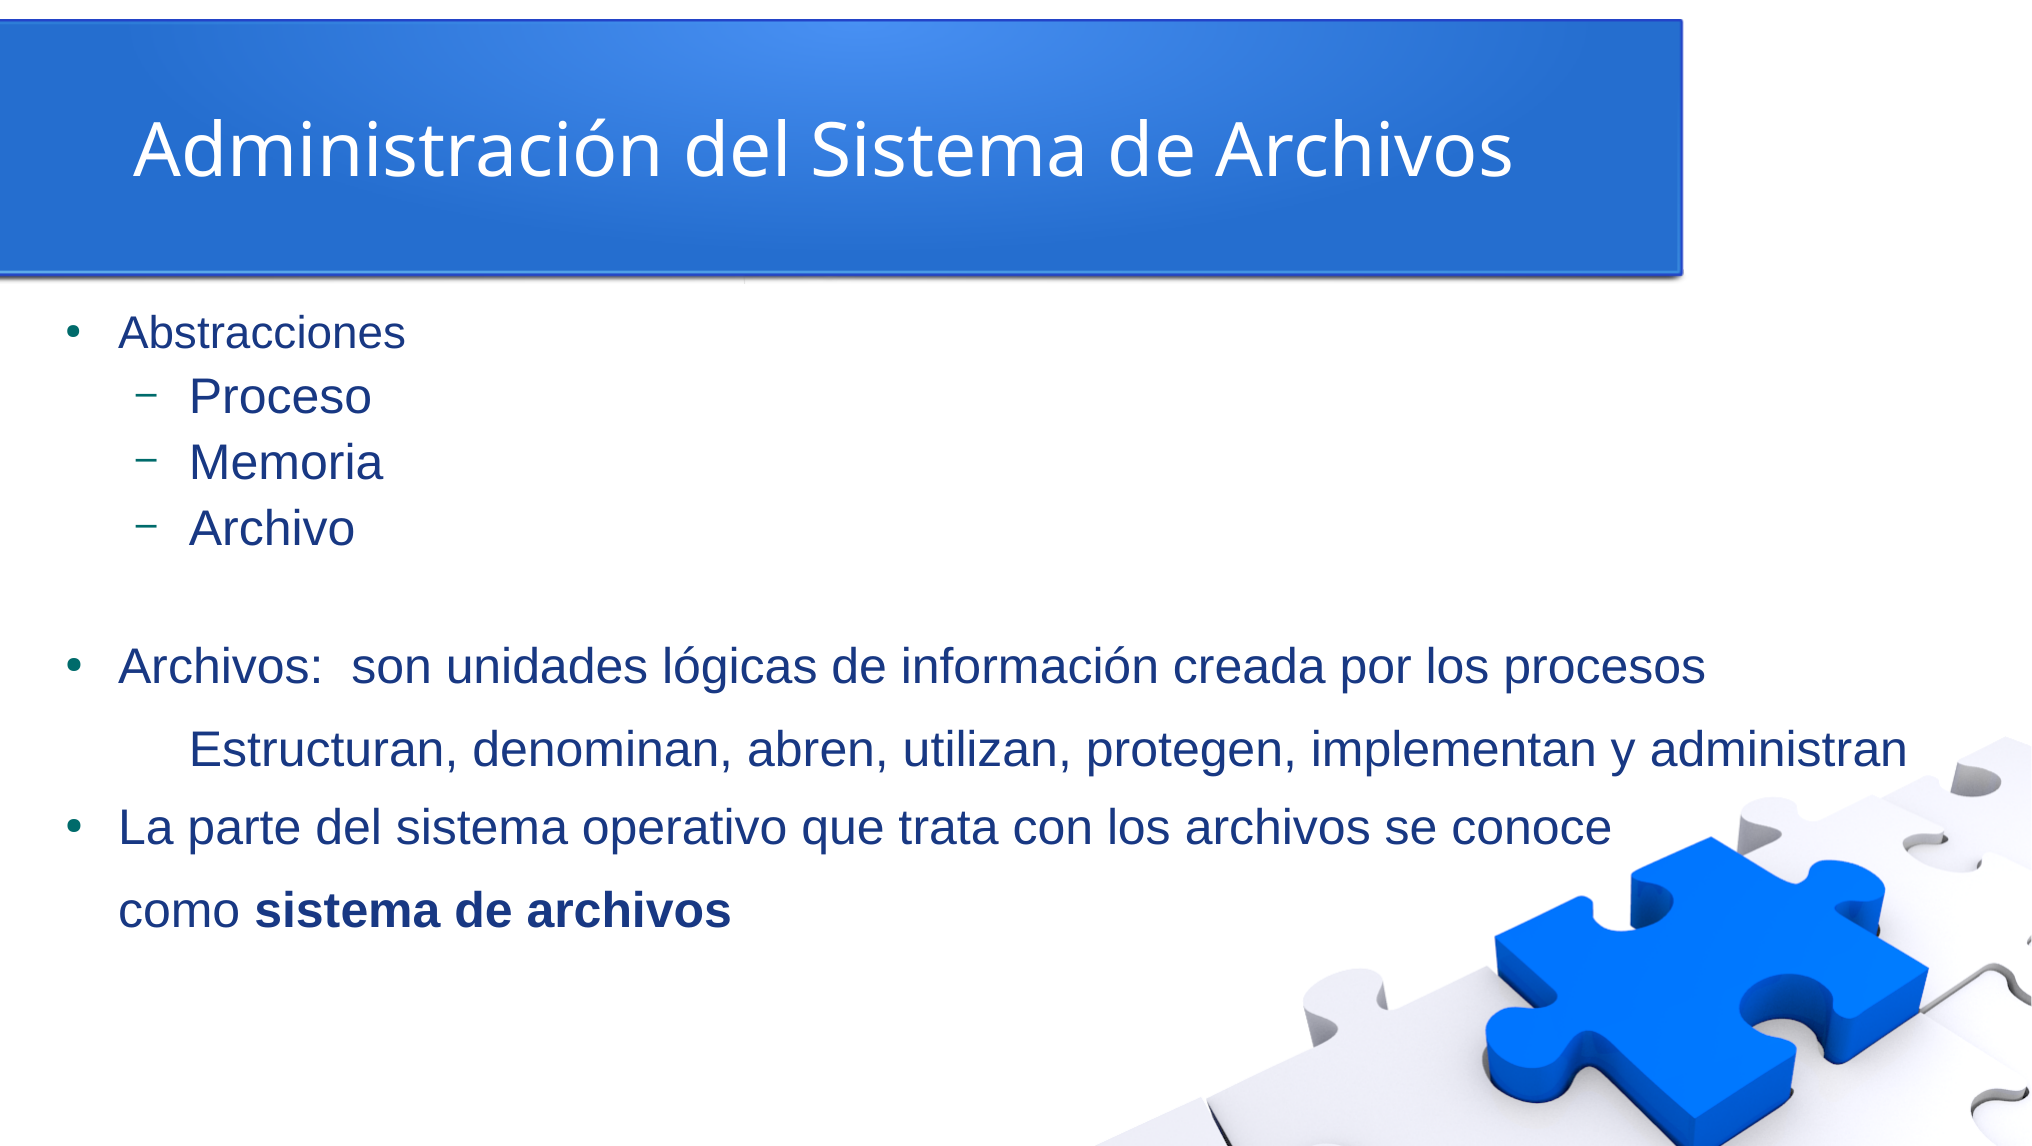

# Administración del Sistema de Archivos
Abstracciones
Proceso
Memoria
Archivo
Archivos: son unidades lógicas de información creada por los procesos
Estructuran, denominan, abren, utilizan, protegen, implementan y administran
La parte del sistema operativo que trata con los archivos se conoce
como sistema de archivos